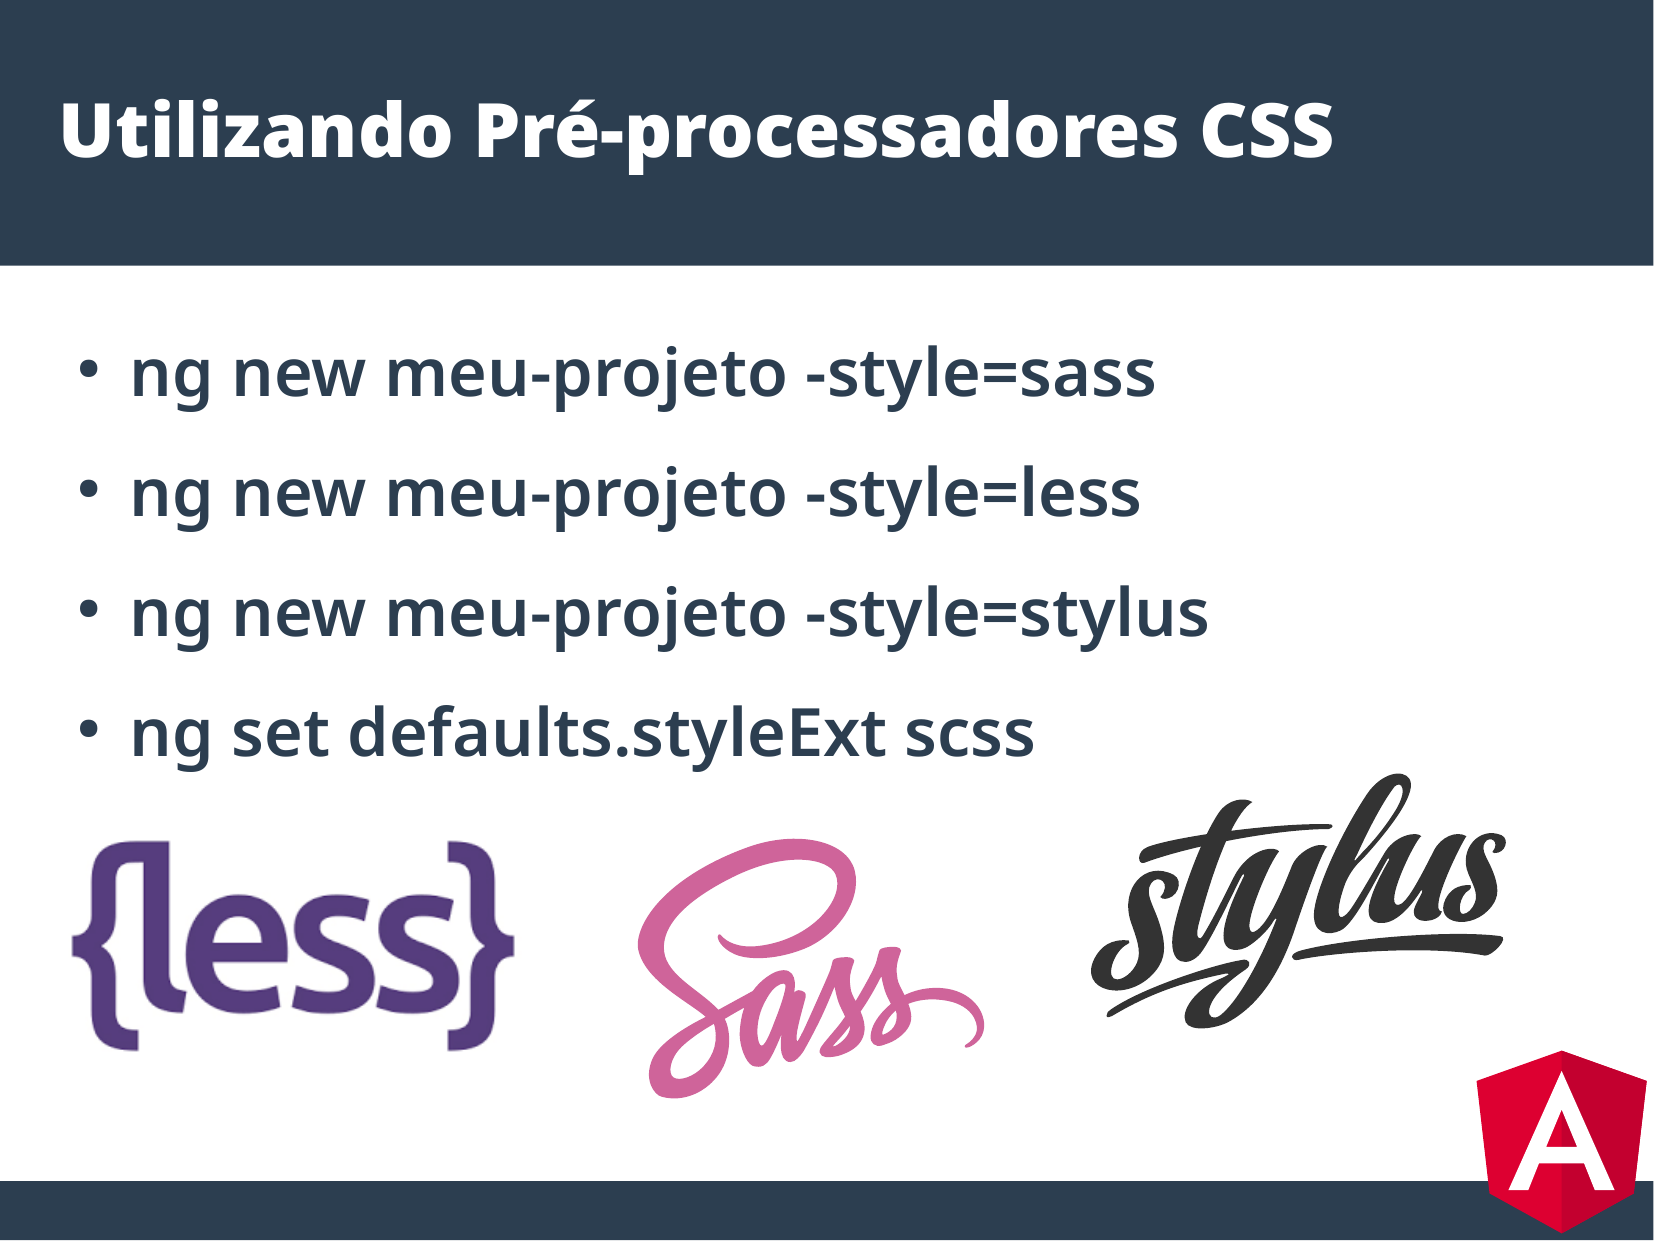

# Utilizando Pré-processadores CSS
ng new meu-projeto -style=sass
ng new meu-projeto -style=less
ng new meu-projeto -style=stylus
ng set defaults.styleExt scss